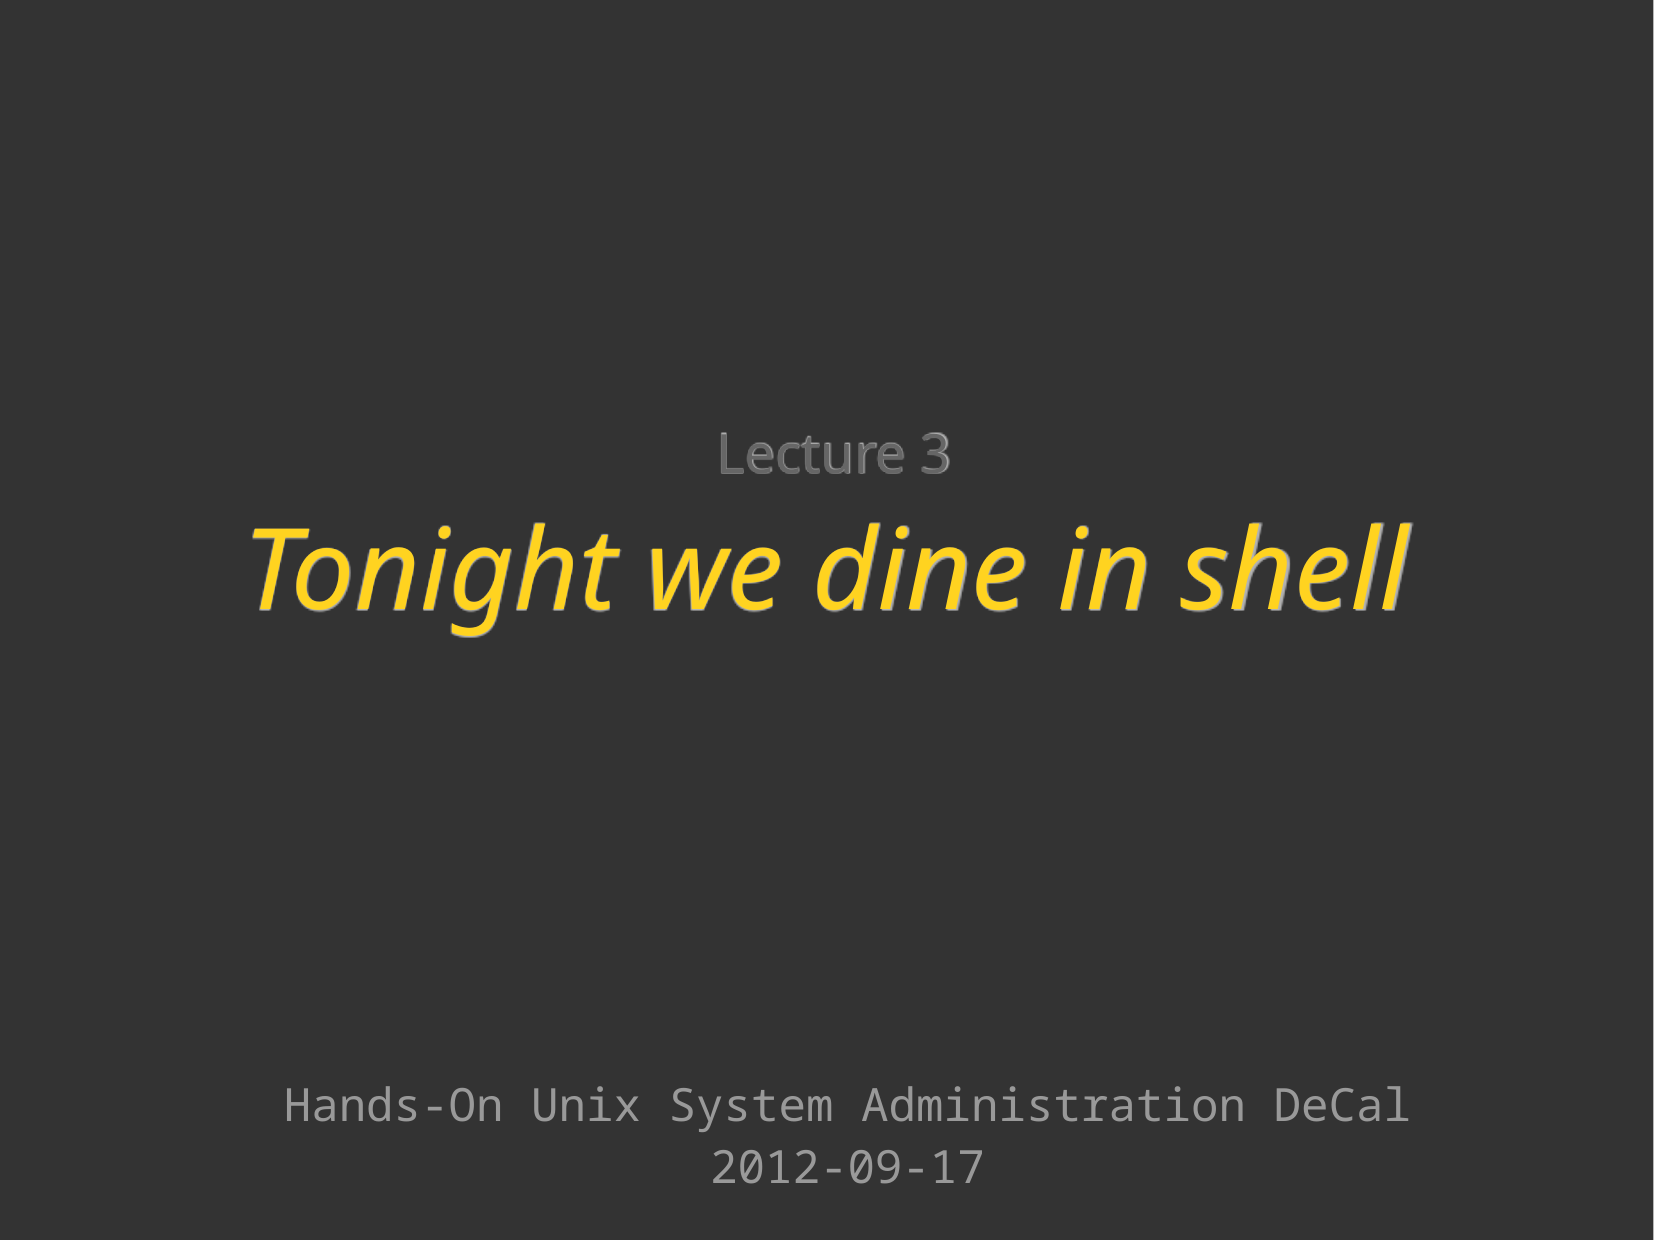

# Lecture 3
Tonight we dine in shell
Hands-On Unix System Administration DeCal
2012-09-17